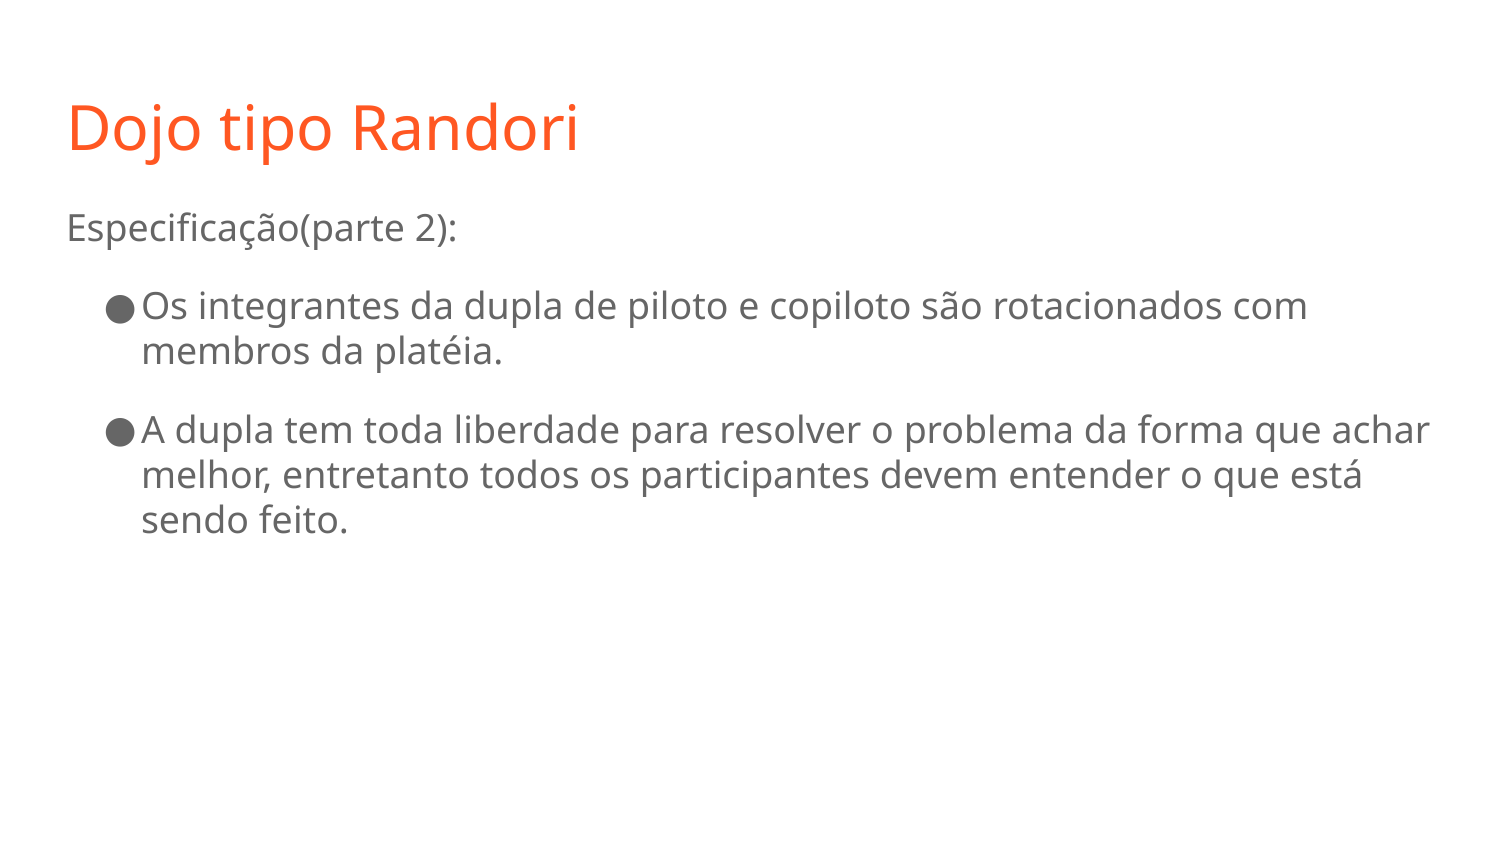

# Dojo tipo Randori
Especificação(parte 2):
Os integrantes da dupla de piloto e copiloto são rotacionados com membros da platéia.
A dupla tem toda liberdade para resolver o problema da forma que achar melhor, entretanto todos os participantes devem entender o que está sendo feito.